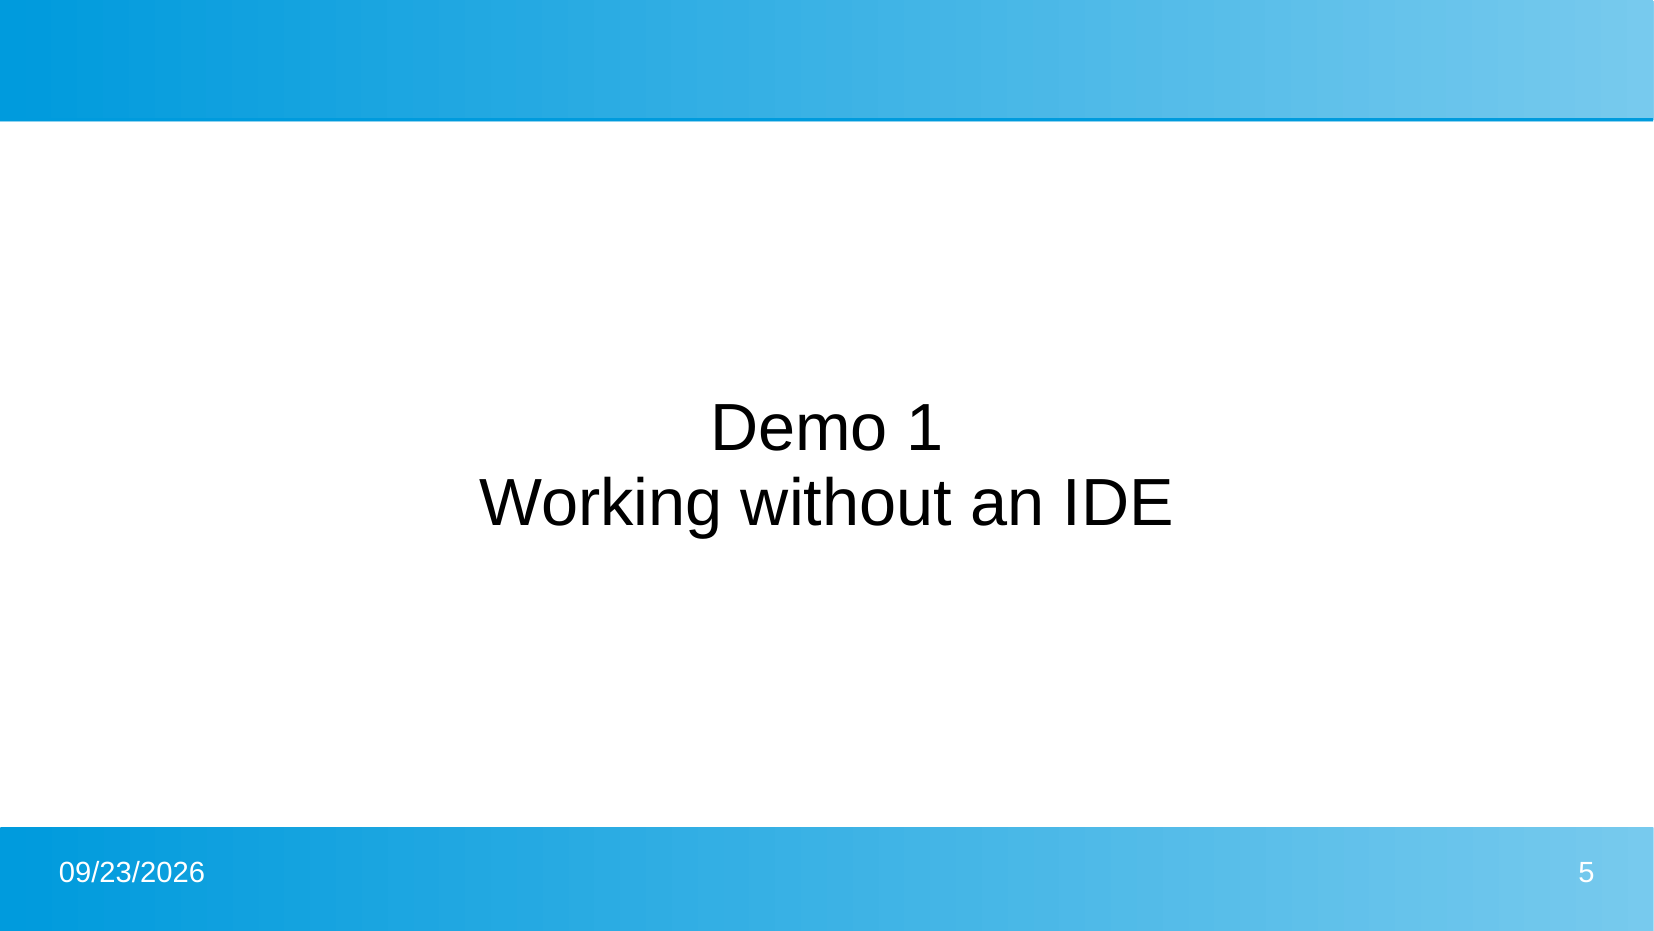

# Demo 1
Working without an IDE
5